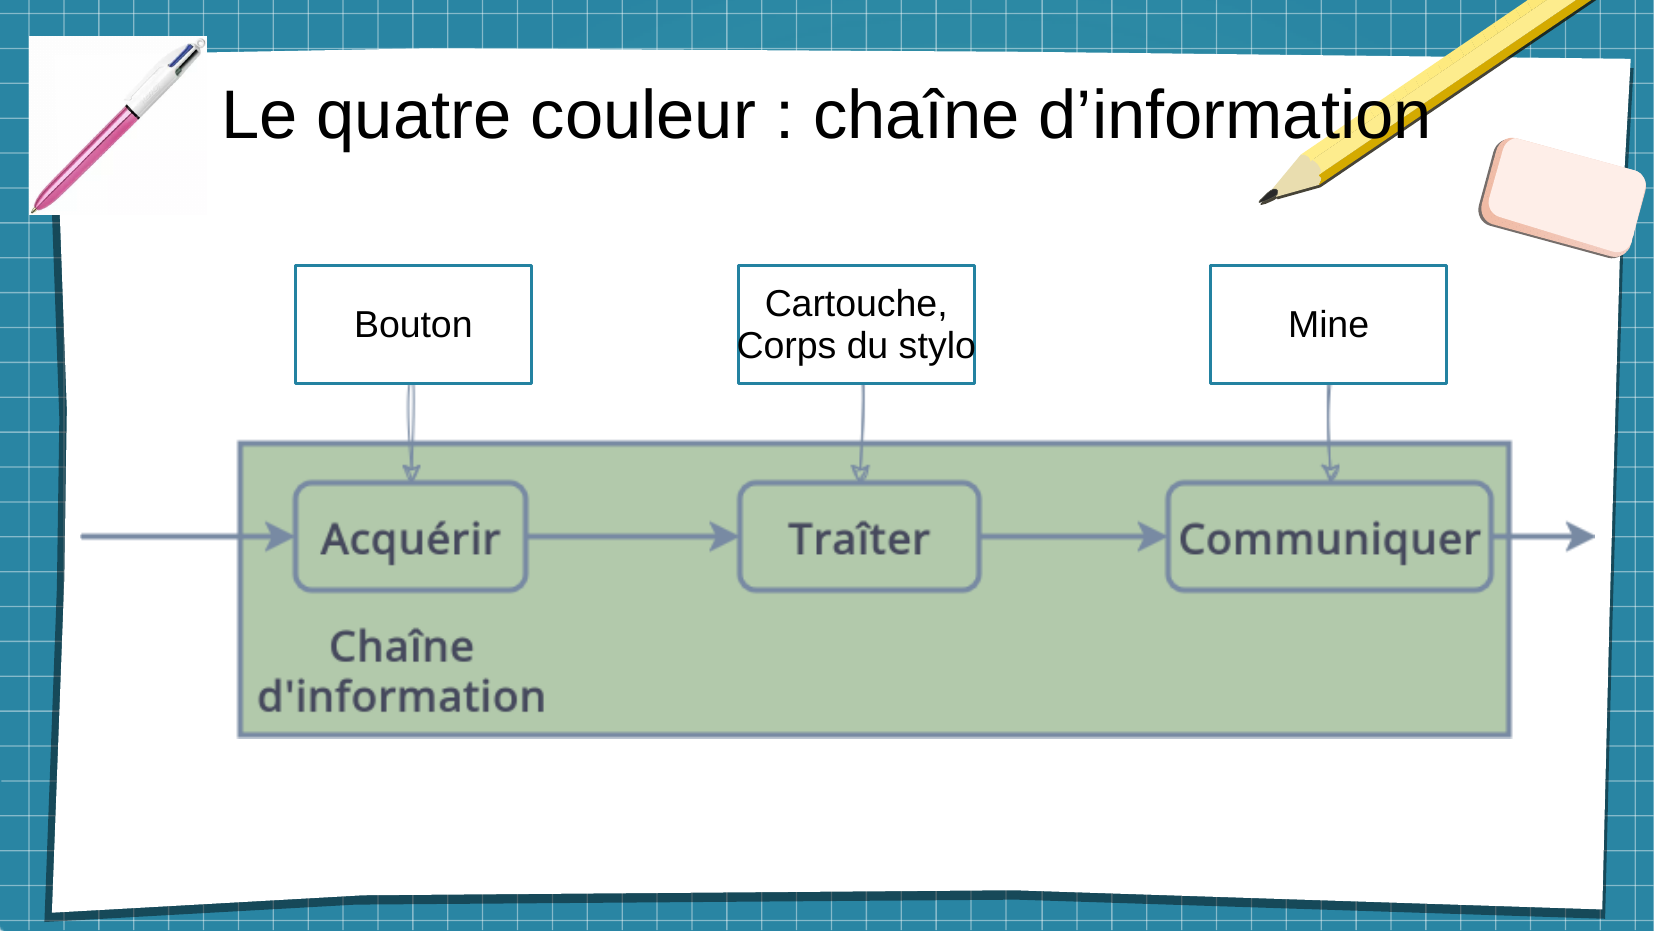

# Le quatre couleur : chaîne d’information
Bouton
Cartouche,
Corps du stylo
Mine